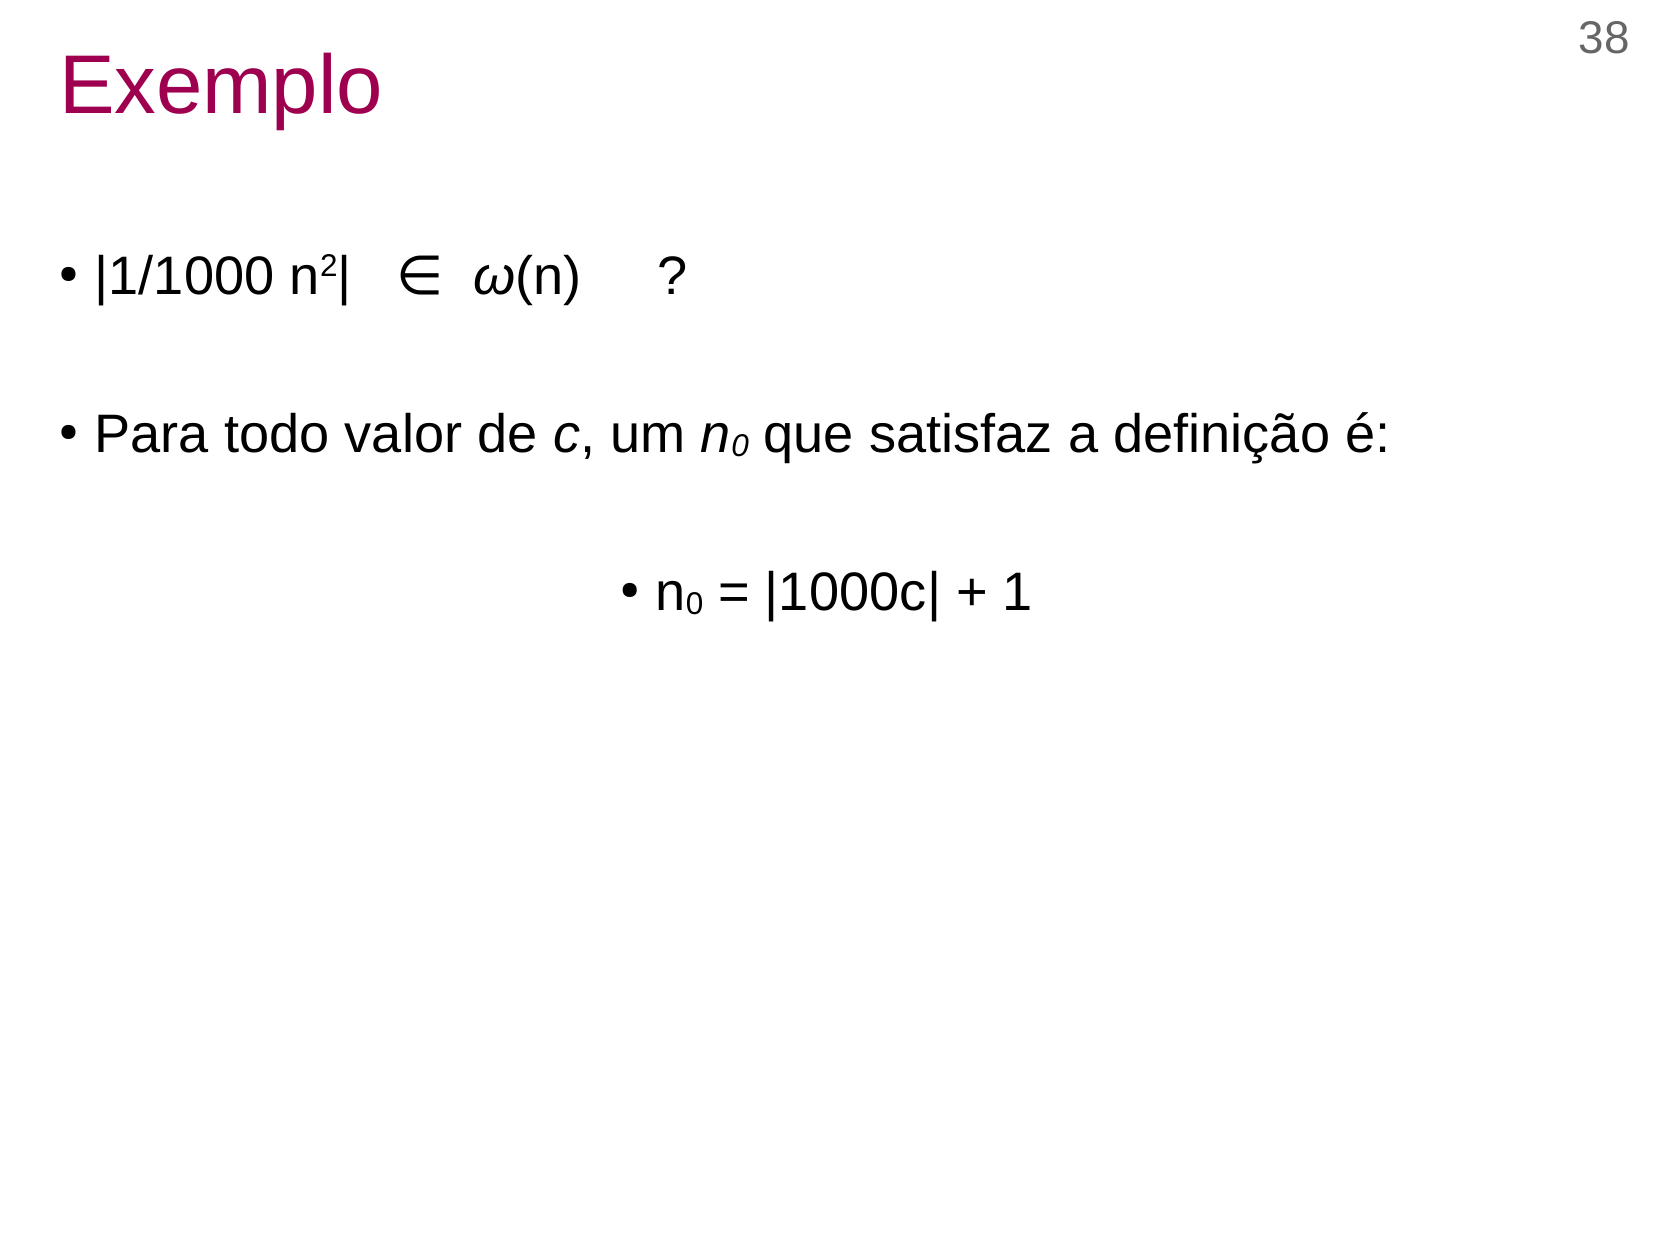

38
# Exemplo
|1/1000 n2| ∈ ω(n) ?
Para todo valor de c, um n0 que satisfaz a definição é:
n0 = |1000c| + 1